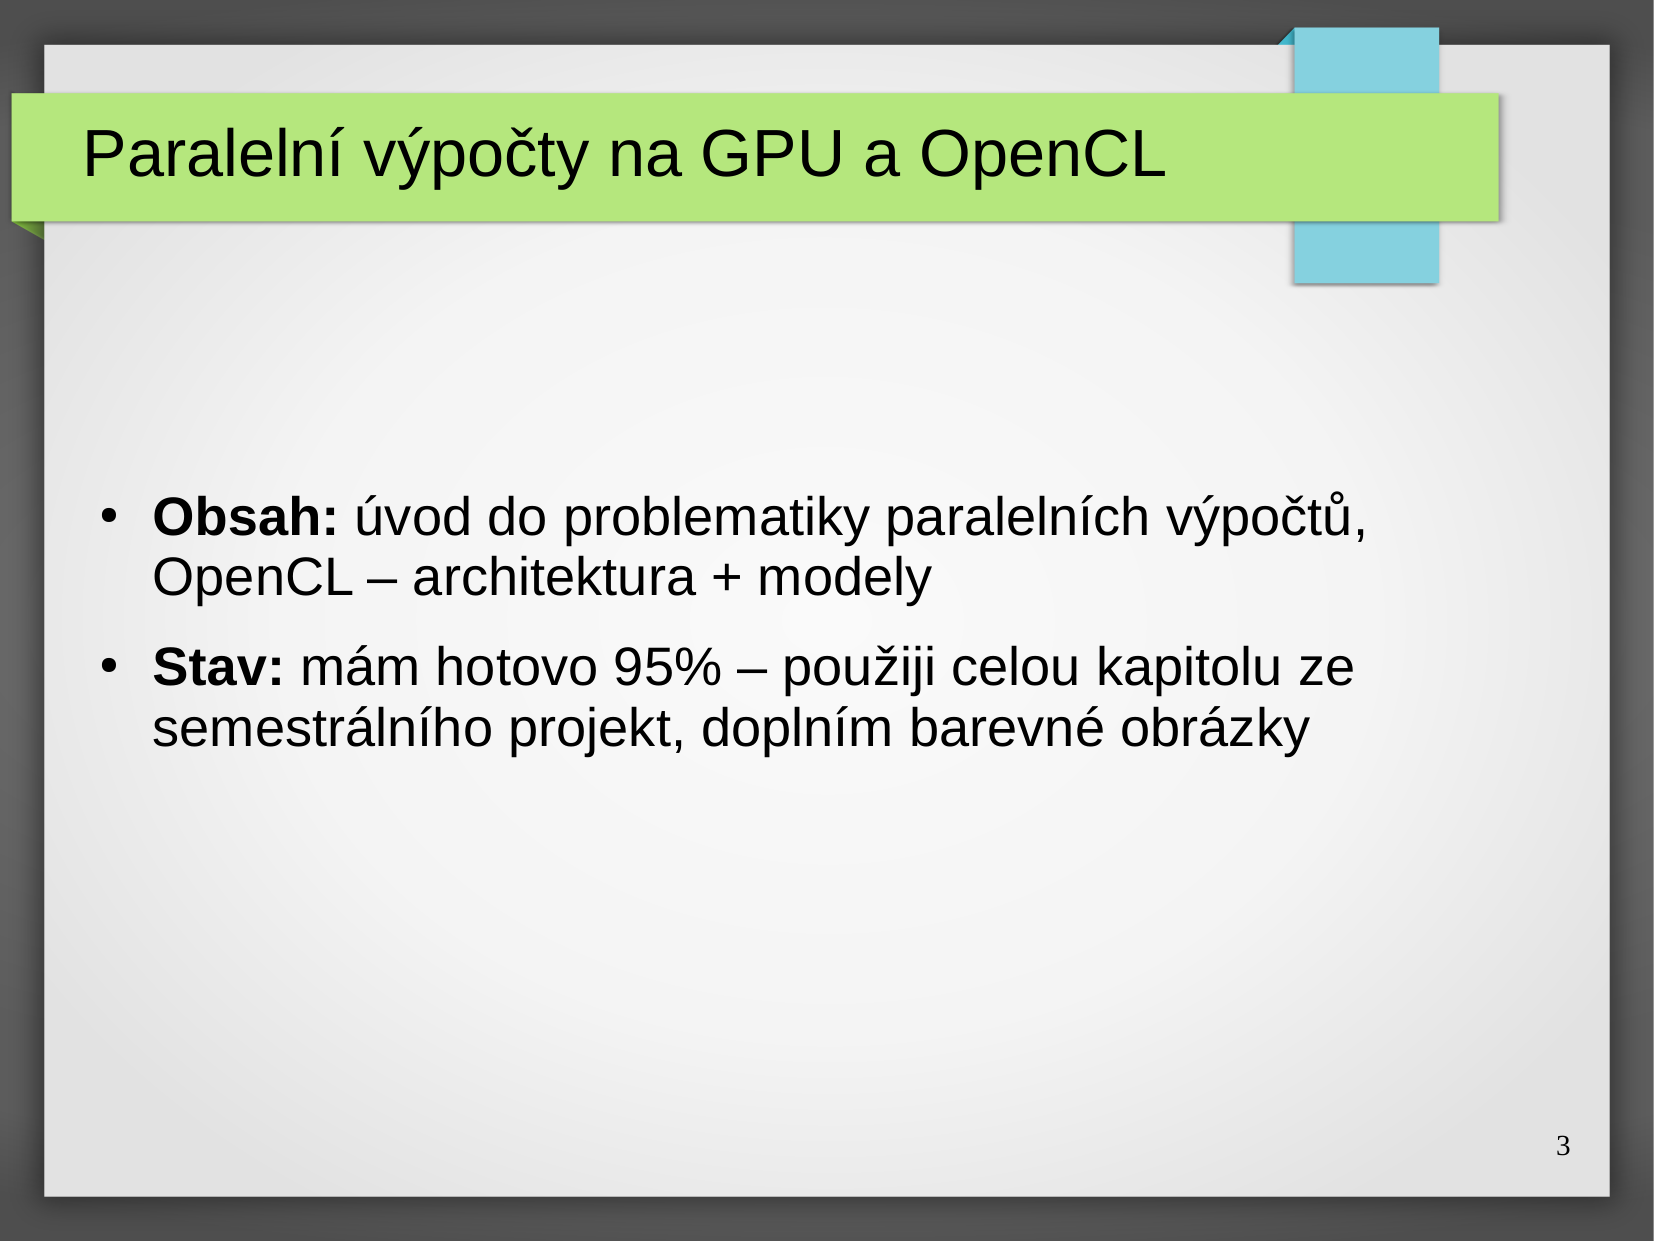

# Paralelní výpočty na GPU a OpenCL
Obsah: úvod do problematiky paralelních výpočtů, OpenCL – architektura + modely
Stav: mám hotovo 95% – použiji celou kapitolu ze semestrálního projekt, doplním barevné obrázky
3